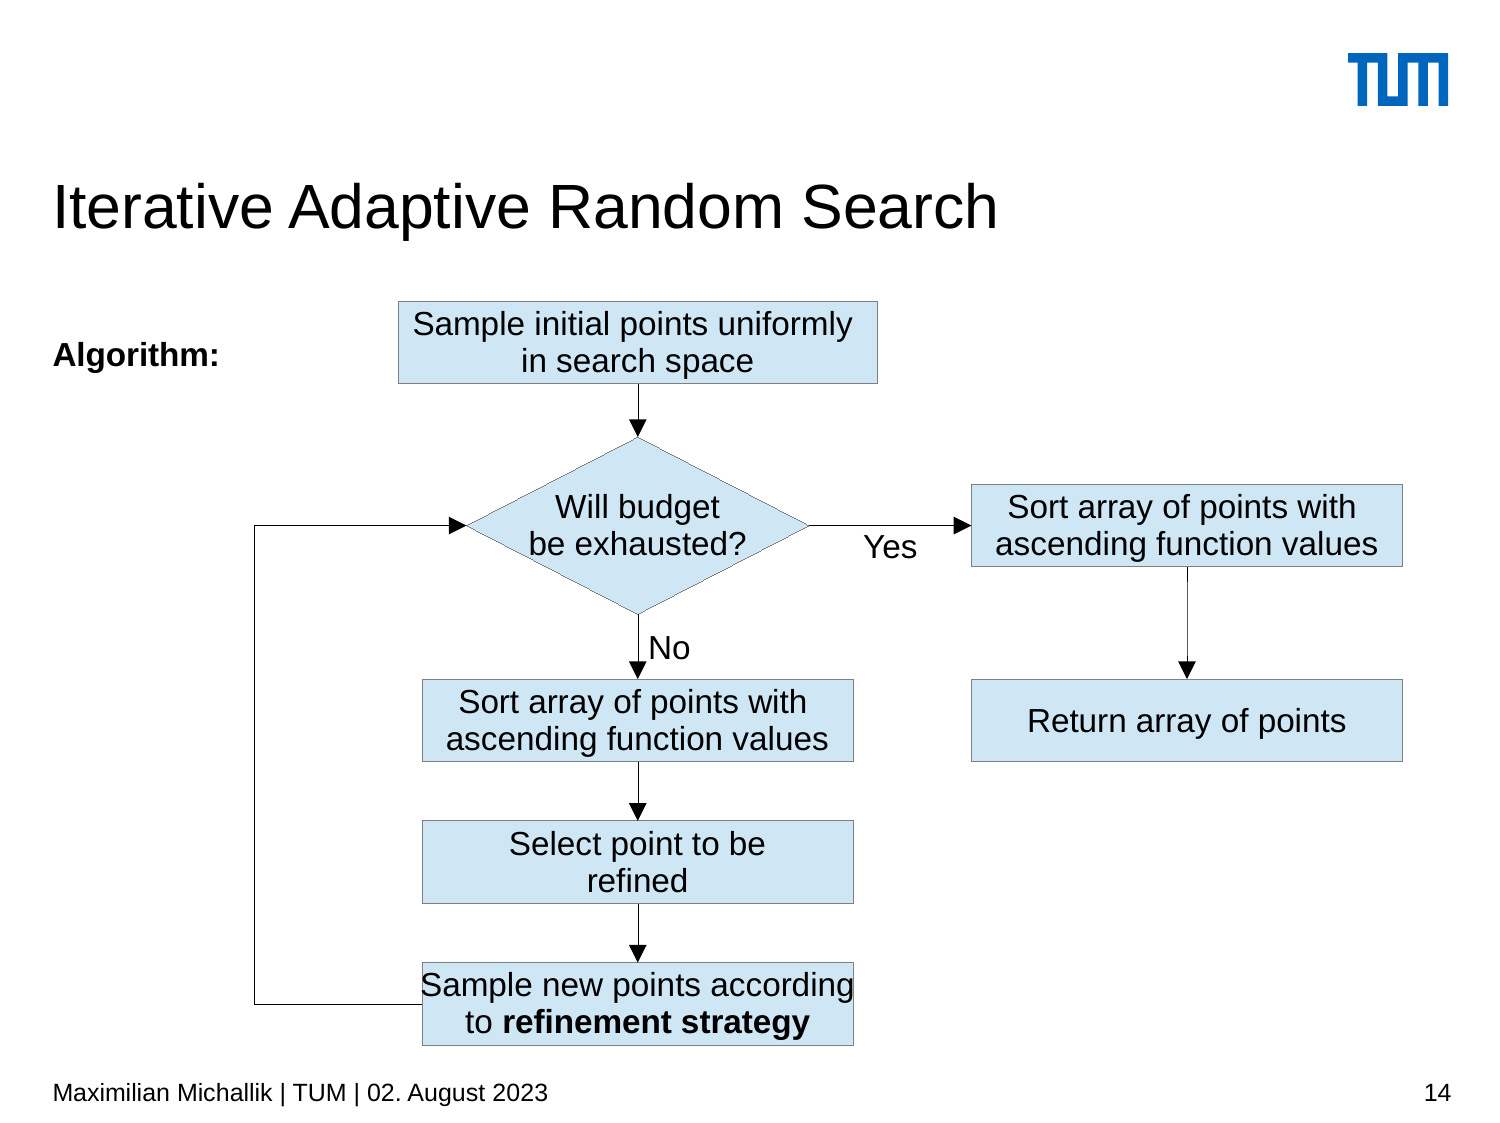

Iterative Adaptive Random Search
Sample initial points uniformly
in search space
# Algorithm:
Will budget
be exhausted?
Sort array of points with
ascending function values
Sort array of points with
ascending function values
Return array of points
Select point to be
refined
Sample new points according
to refinement strategy
Maximilian Michallik | TUM | 02. August 2023
14